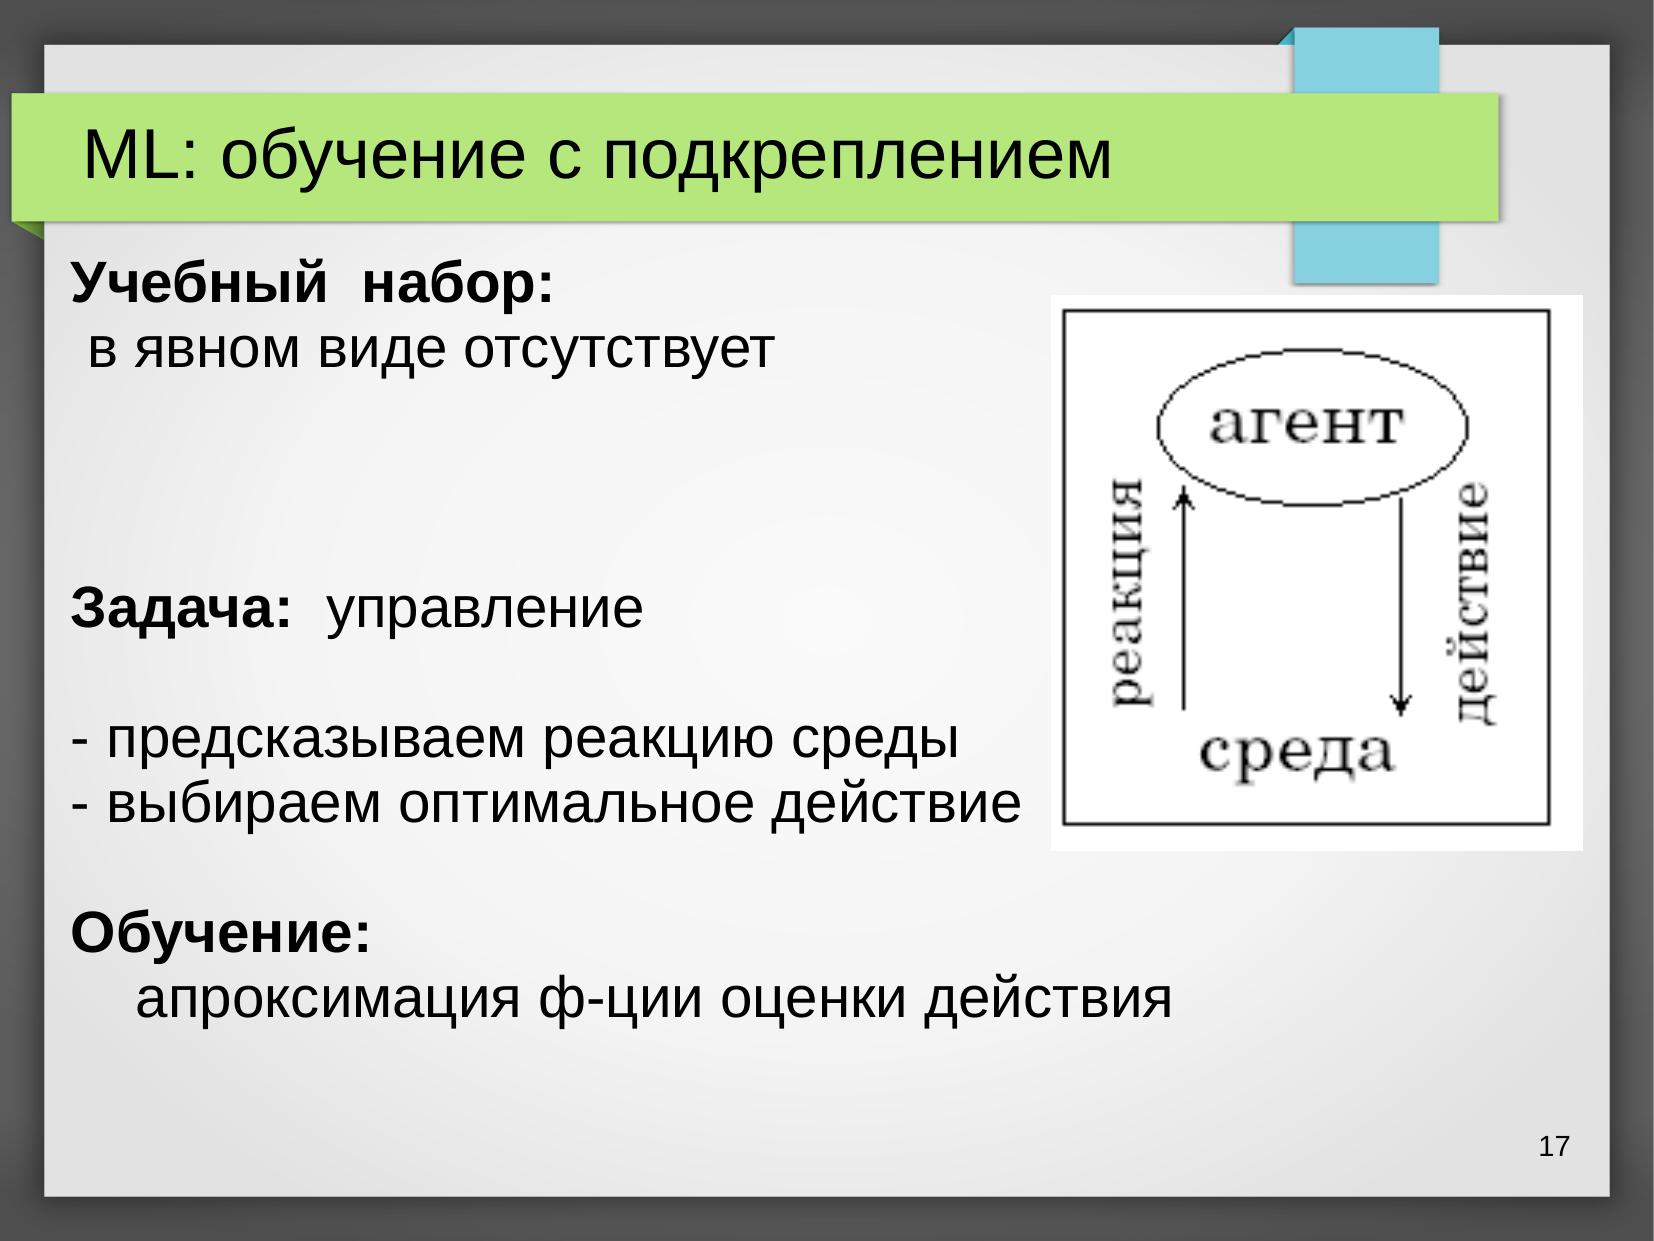

# ML: обучение с подкреплением
Учебный набор:
 в явном виде отсутствует
Задача: управление
- предсказываем реакцию среды
- выбираем оптимальное действие
Обучение:
 апроксимация ф-ции оценки действия
17